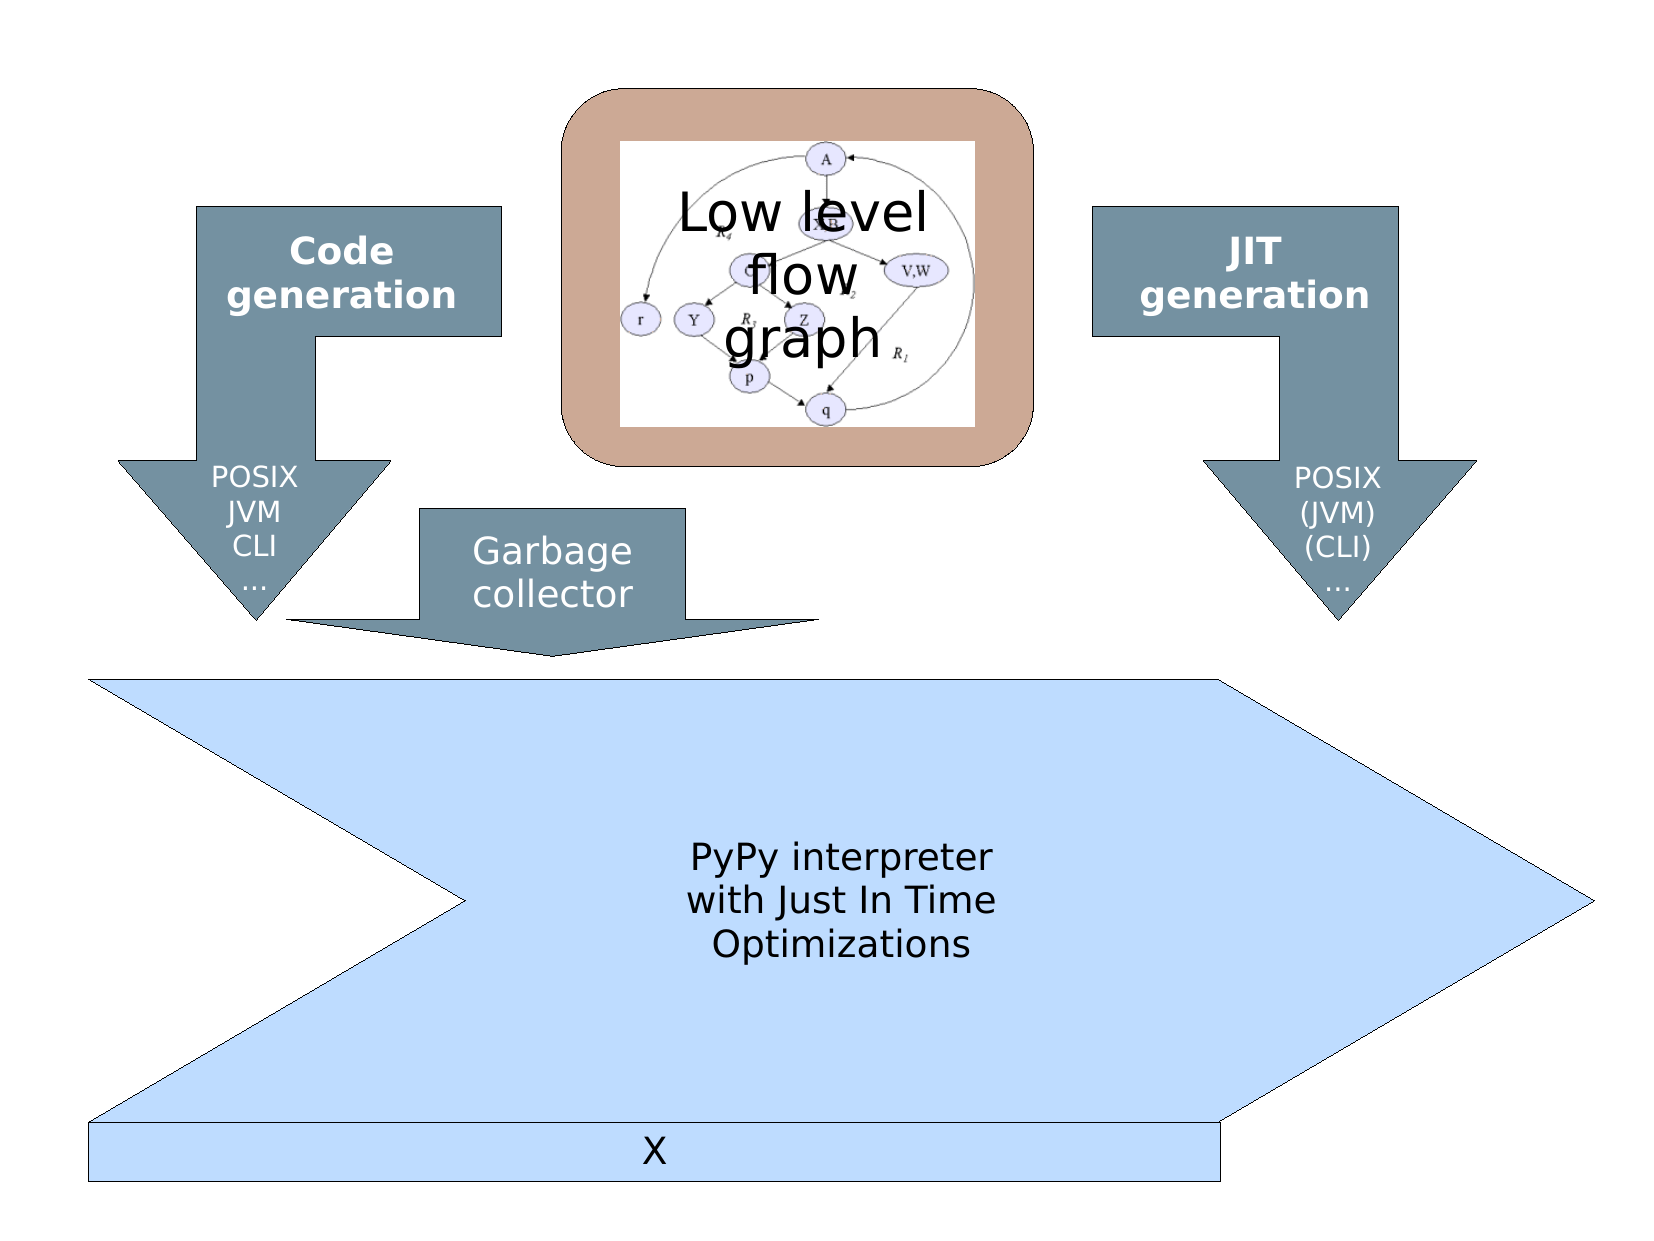

Low level
flow
graph
Code
generation
JIT
generation
POSIX
JVM
CLI
...
POSIX
(JVM)
(CLI)
...
Garbage
collector
PyPy interpreter
with Just In Time
Optimizations
X